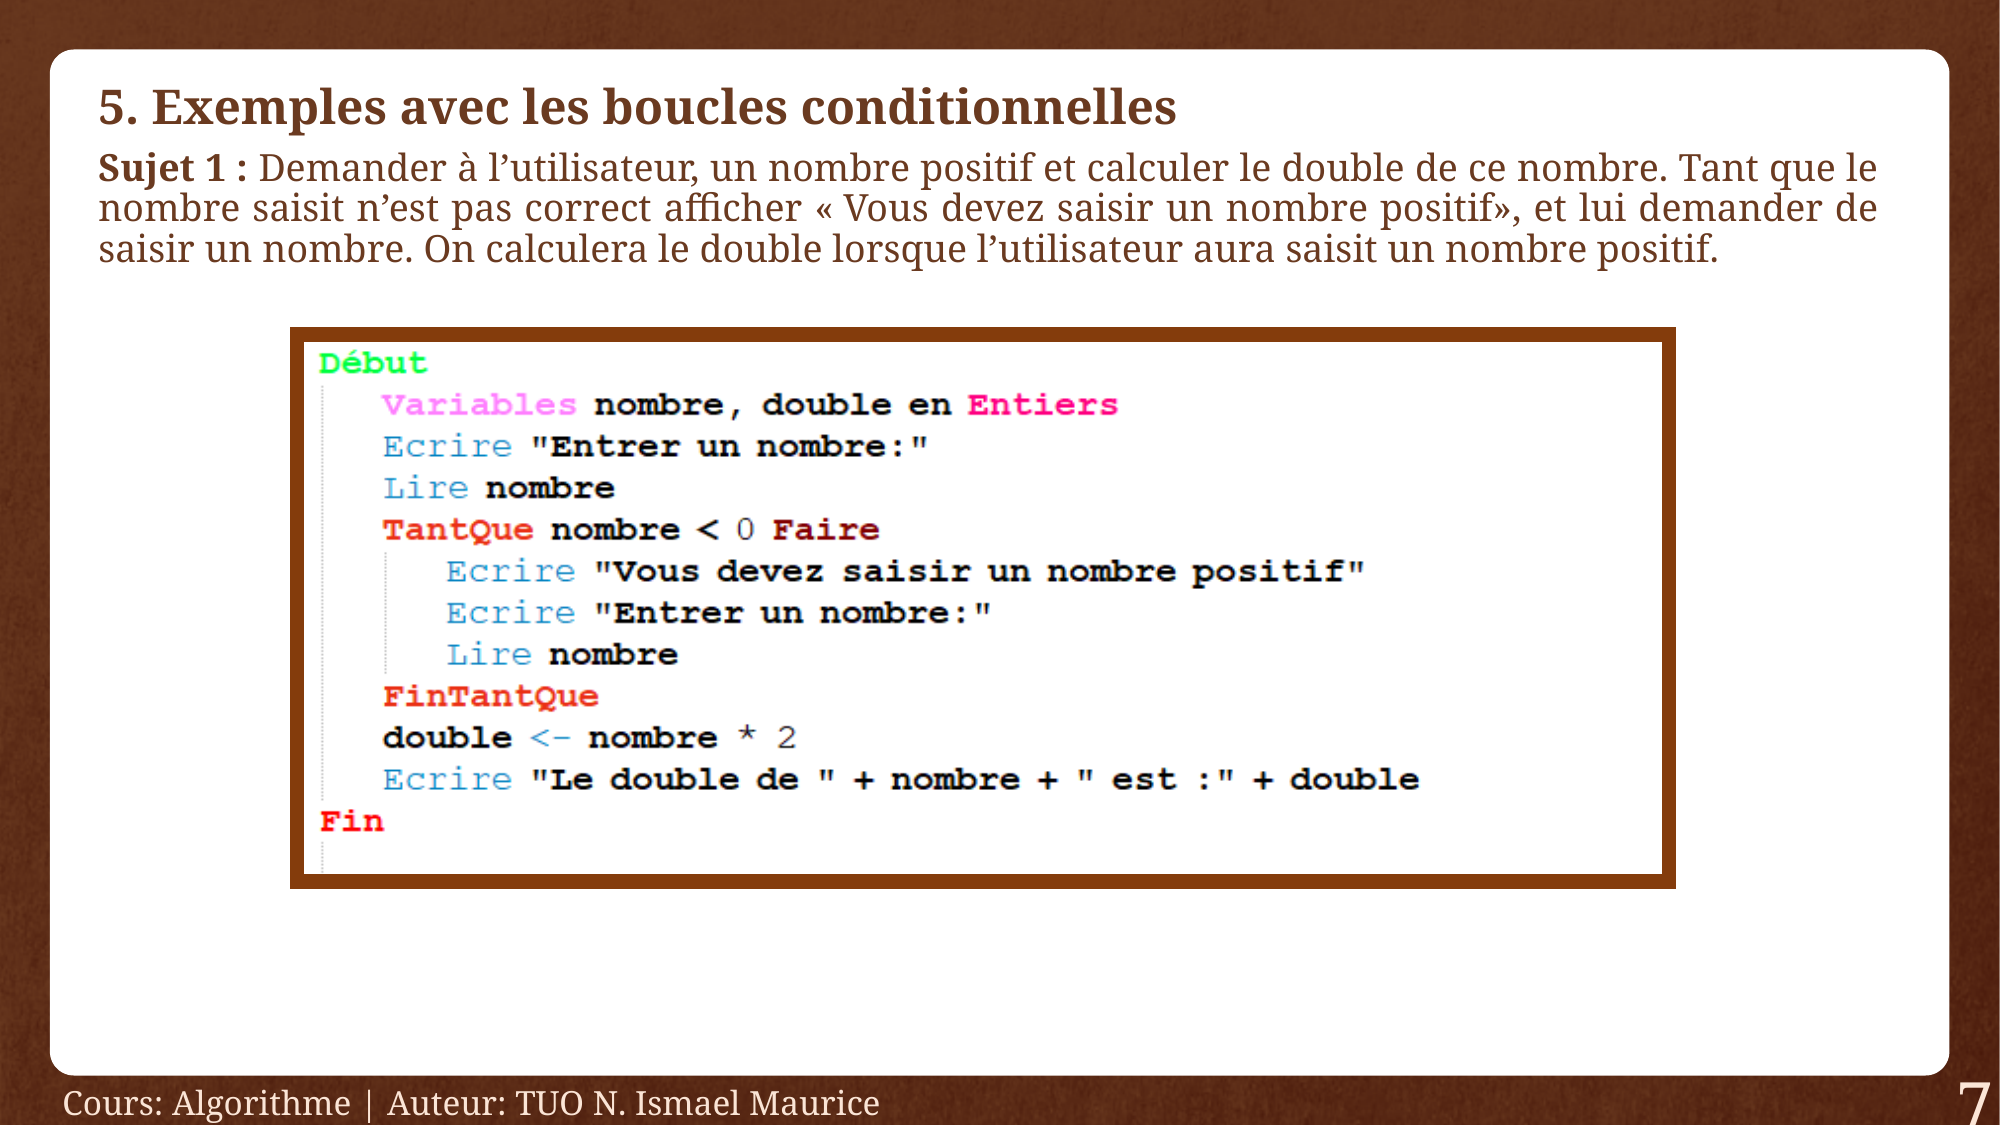

# 5. Exemples avec les boucles conditionnelles
Sujet 1 : Demander à l’utilisateur, un nombre positif et calculer le double de ce nombre. Tant que le nombre saisit n’est pas correct afficher « Vous devez saisir un nombre positif», et lui demander de saisir un nombre. On calculera le double lorsque l’utilisateur aura saisit un nombre positif.
Cours: Algorithme | Auteur: TUO N. Ismael Maurice